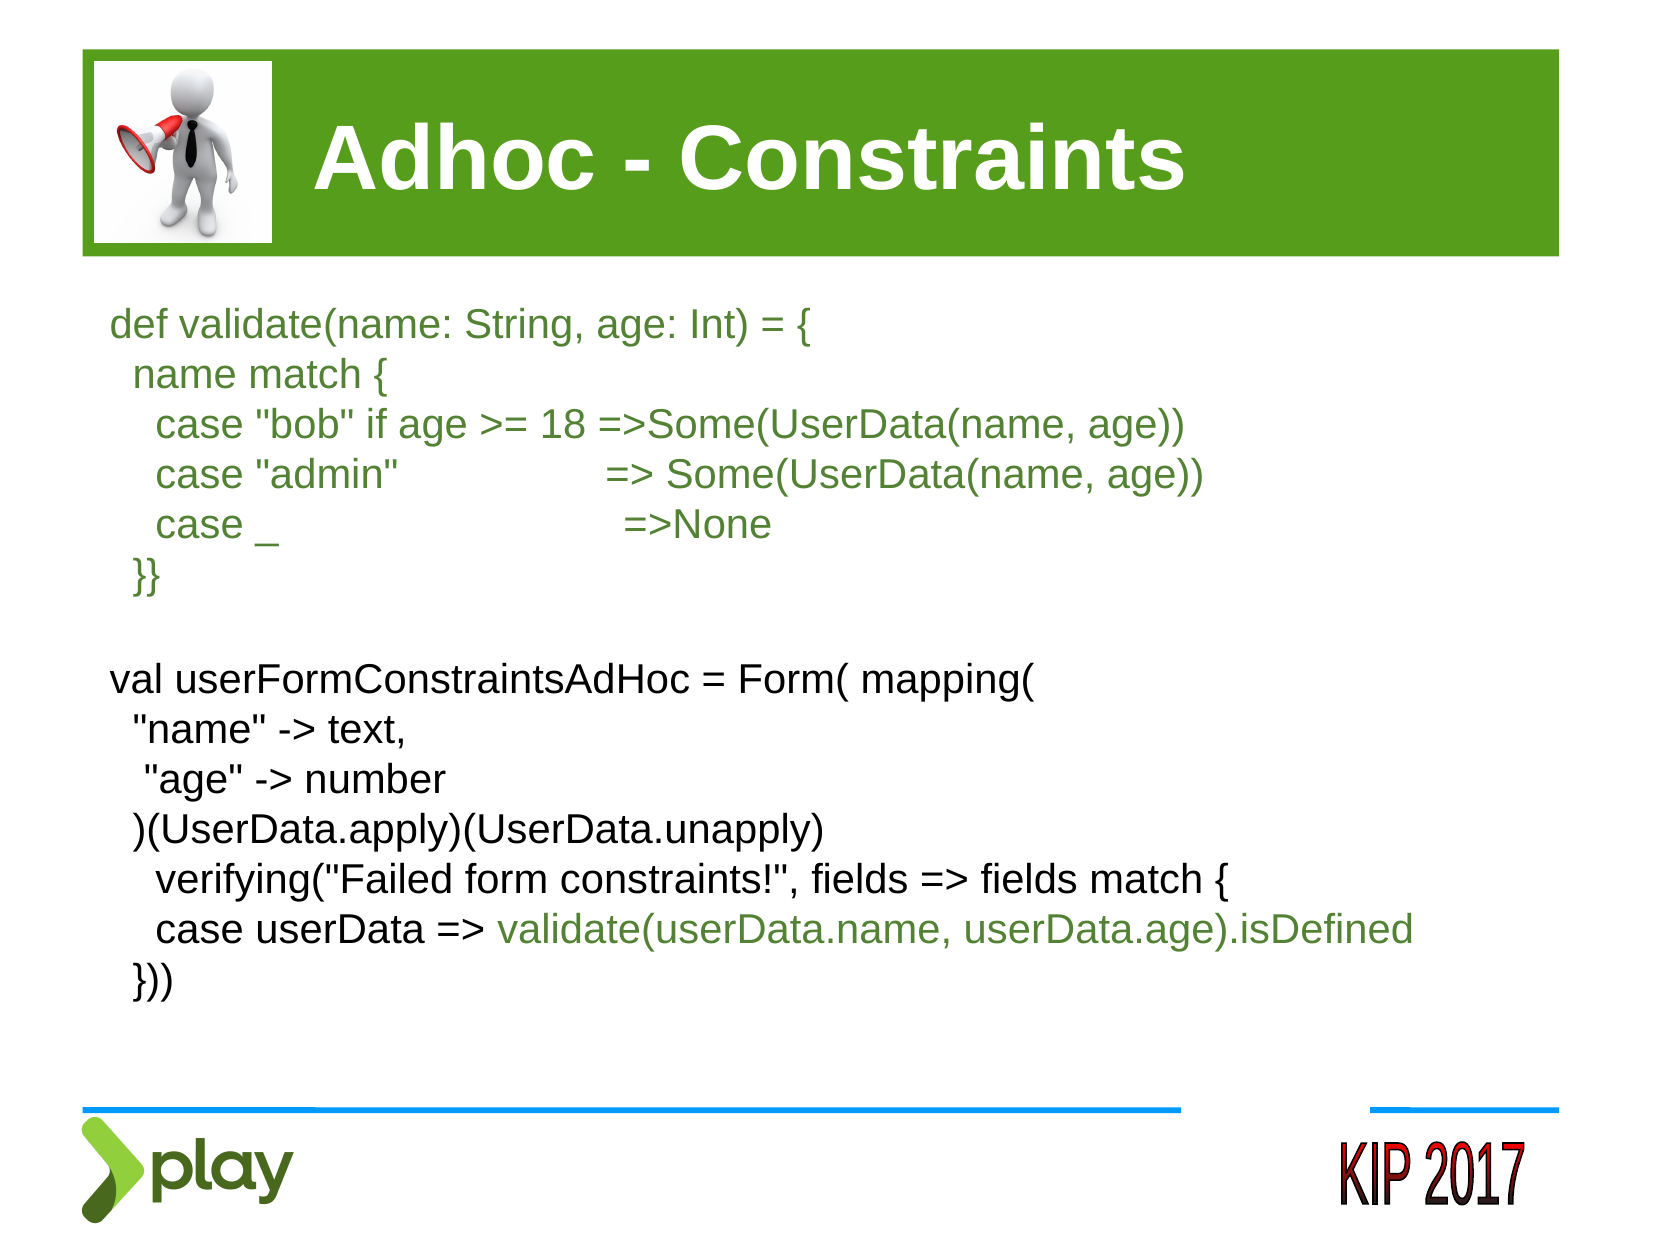

# Adhoc - Constraints
def validate(name: String, age: Int) = {
 name match {
 case "bob" if age >= 18 =>Some(UserData(name, age))
 case "admin" => Some(UserData(name, age))
 case _ =>None
 }}
val userFormConstraintsAdHoc = Form( mapping(
 "name" -> text,
 "age" -> number
 )(UserData.apply)(UserData.unapply)
 verifying("Failed form constraints!", fields => fields match {
 case userData => validate(userData.name, userData.age).isDefined
 }))